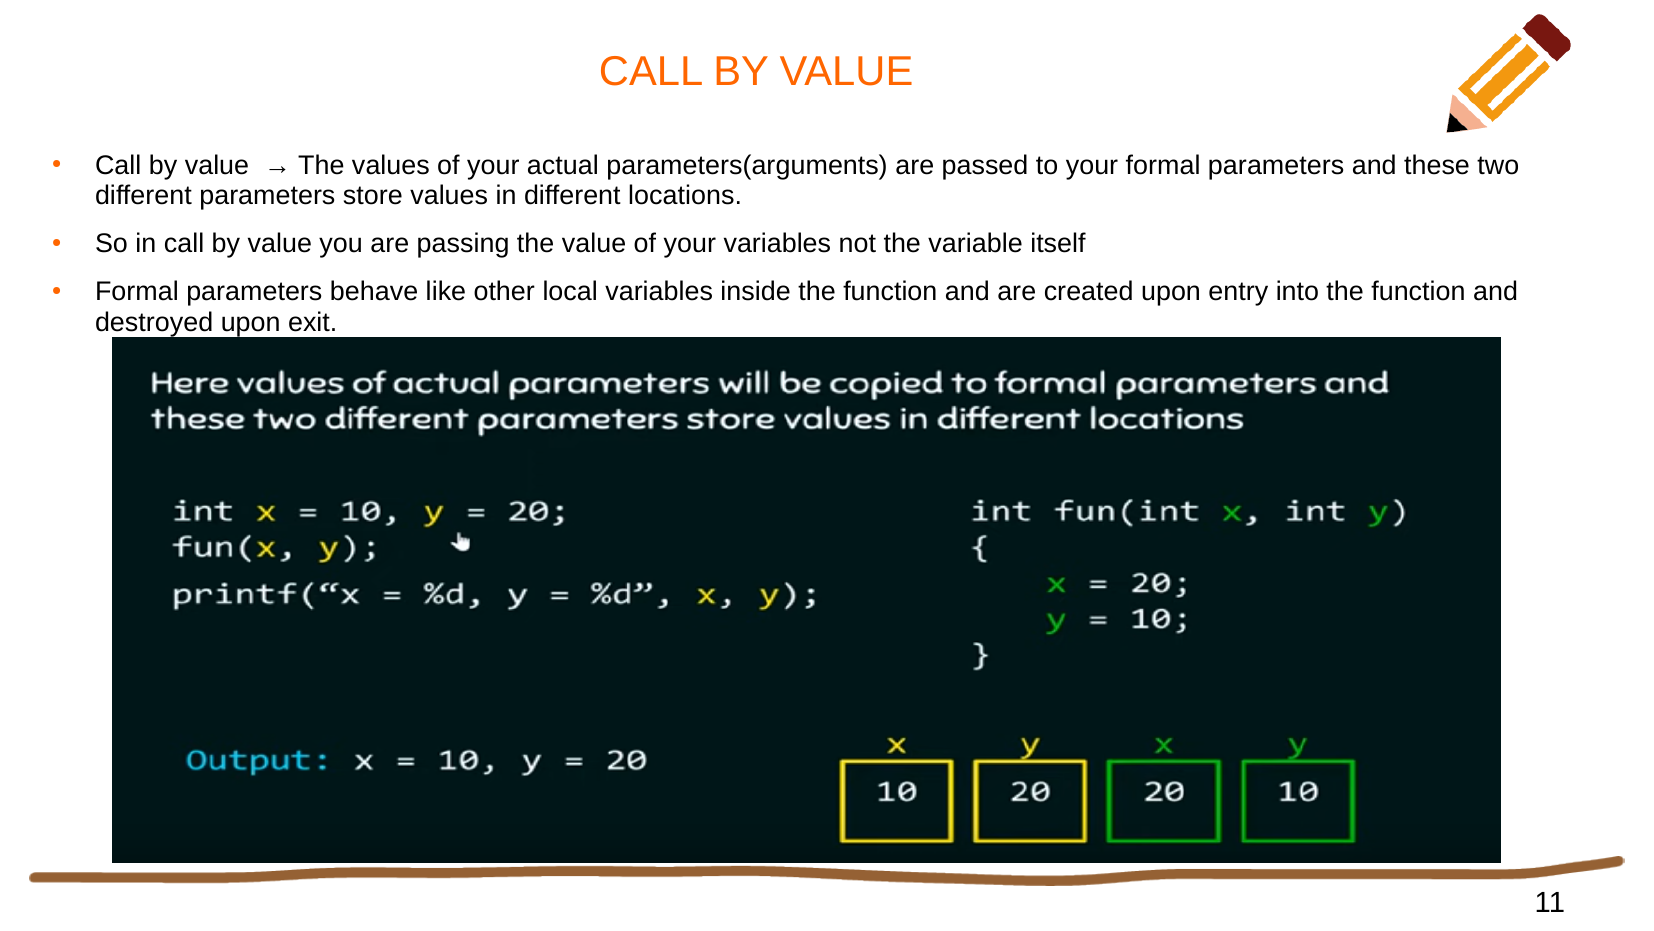

# CALL BY VALUE
Call by value → The values of your actual parameters(arguments) are passed to your formal parameters and these two different parameters store values in different locations.
So in call by value you are passing the value of your variables not the variable itself
Formal parameters behave like other local variables inside the function and are created upon entry into the function and destroyed upon exit.
11